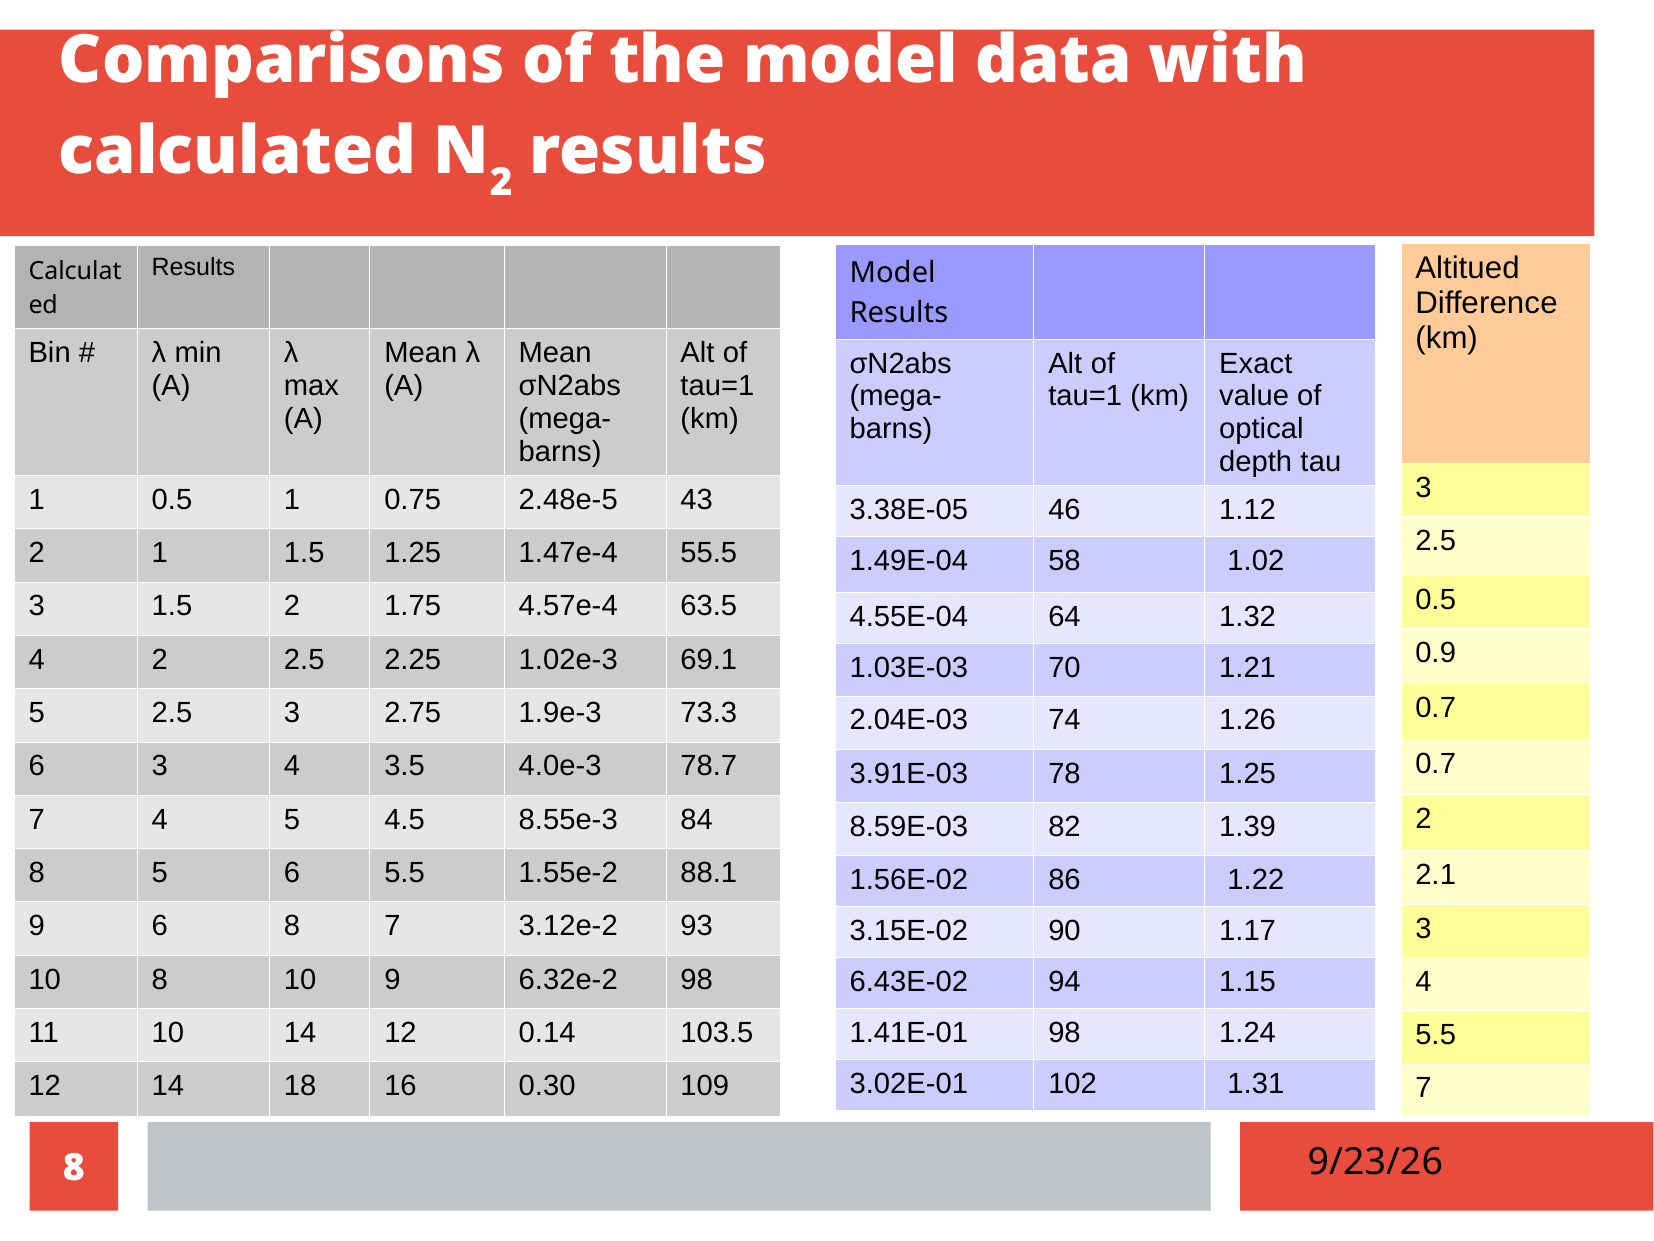

# Comparisons of the model data with calculated N2 results
| Altitued Difference (km) |
| --- |
| 3 |
| 2.5 |
| 0.5 |
| 0.9 |
| 0.7 |
| 0.7 |
| 2 |
| 2.1 |
| 3 |
| 4 |
| 5.5 |
| 7 |
| Model Results | | |
| --- | --- | --- |
| σN2abs (mega-barns) | Alt of tau=1 (km) | Exact value of optical depth tau |
| 3.38E-05 | 46 | 1.12 |
| 1.49E-04 | 58 | 1.02 |
| 4.55E-04 | 64 | 1.32 |
| 1.03E-03 | 70 | 1.21 |
| 2.04E-03 | 74 | 1.26 |
| 3.91E-03 | 78 | 1.25 |
| 8.59E-03 | 82 | 1.39 |
| 1.56E-02 | 86 | 1.22 |
| 3.15E-02 | 90 | 1.17 |
| 6.43E-02 | 94 | 1.15 |
| 1.41E-01 | 98 | 1.24 |
| 3.02E-01 | 102 | 1.31 |
| Calculated | Results | | | | |
| --- | --- | --- | --- | --- | --- |
| Bin # | λ min (A) | λ max (A) | Mean λ (A) | Mean σN2abs (mega-barns) | Alt of tau=1 (km) |
| 1 | 0.5 | 1 | 0.75 | 2.48e-5 | 43 |
| 2 | 1 | 1.5 | 1.25 | 1.47e-4 | 55.5 |
| 3 | 1.5 | 2 | 1.75 | 4.57e-4 | 63.5 |
| 4 | 2 | 2.5 | 2.25 | 1.02e-3 | 69.1 |
| 5 | 2.5 | 3 | 2.75 | 1.9e-3 | 73.3 |
| 6 | 3 | 4 | 3.5 | 4.0e-3 | 78.7 |
| 7 | 4 | 5 | 4.5 | 8.55e-3 | 84 |
| 8 | 5 | 6 | 5.5 | 1.55e-2 | 88.1 |
| 9 | 6 | 8 | 7 | 3.12e-2 | 93 |
| 10 | 8 | 10 | 9 | 6.32e-2 | 98 |
| 11 | 10 | 14 | 12 | 0.14 | 103.5 |
| 12 | 14 | 18 | 16 | 0.30 | 109 |
8